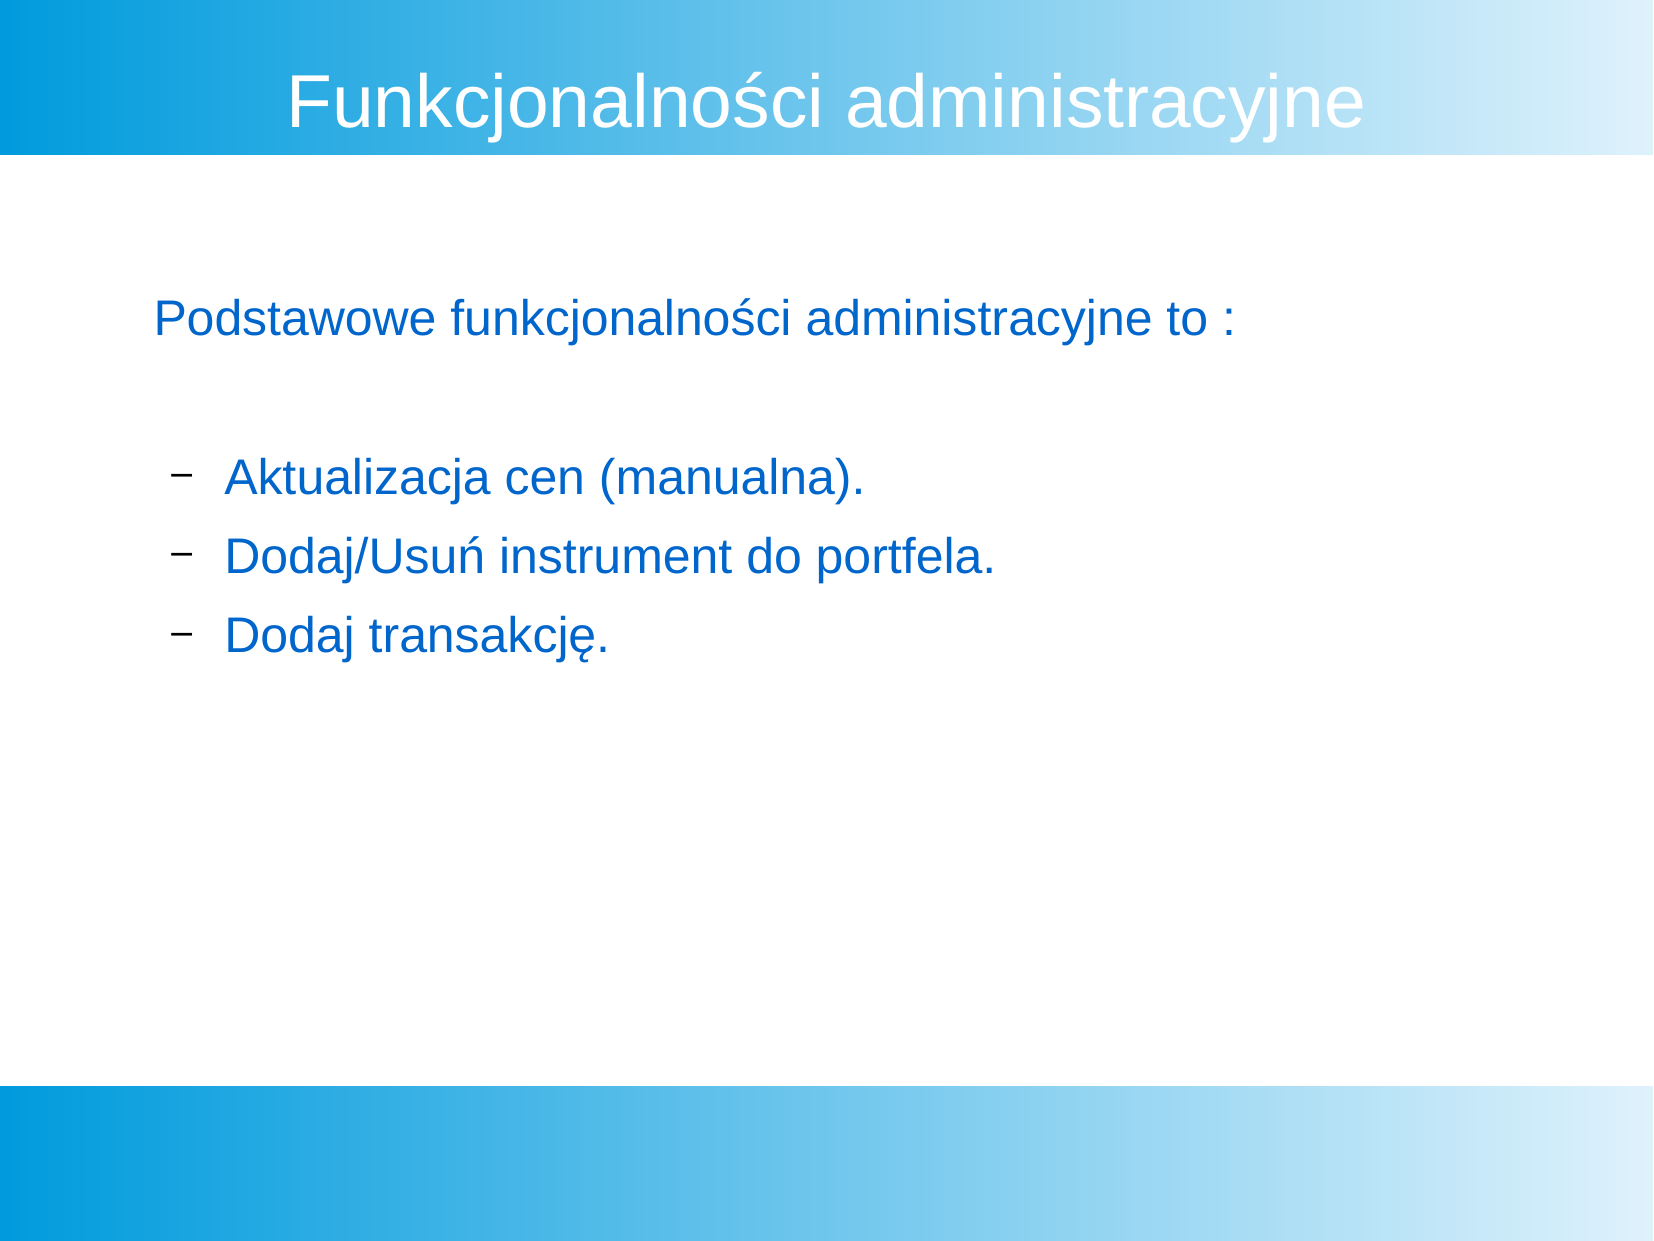

# Funkcjonalności administracyjne
Podstawowe funkcjonalności administracyjne to :
Aktualizacja cen (manualna).
Dodaj/Usuń instrument do portfela.
Dodaj transakcję.